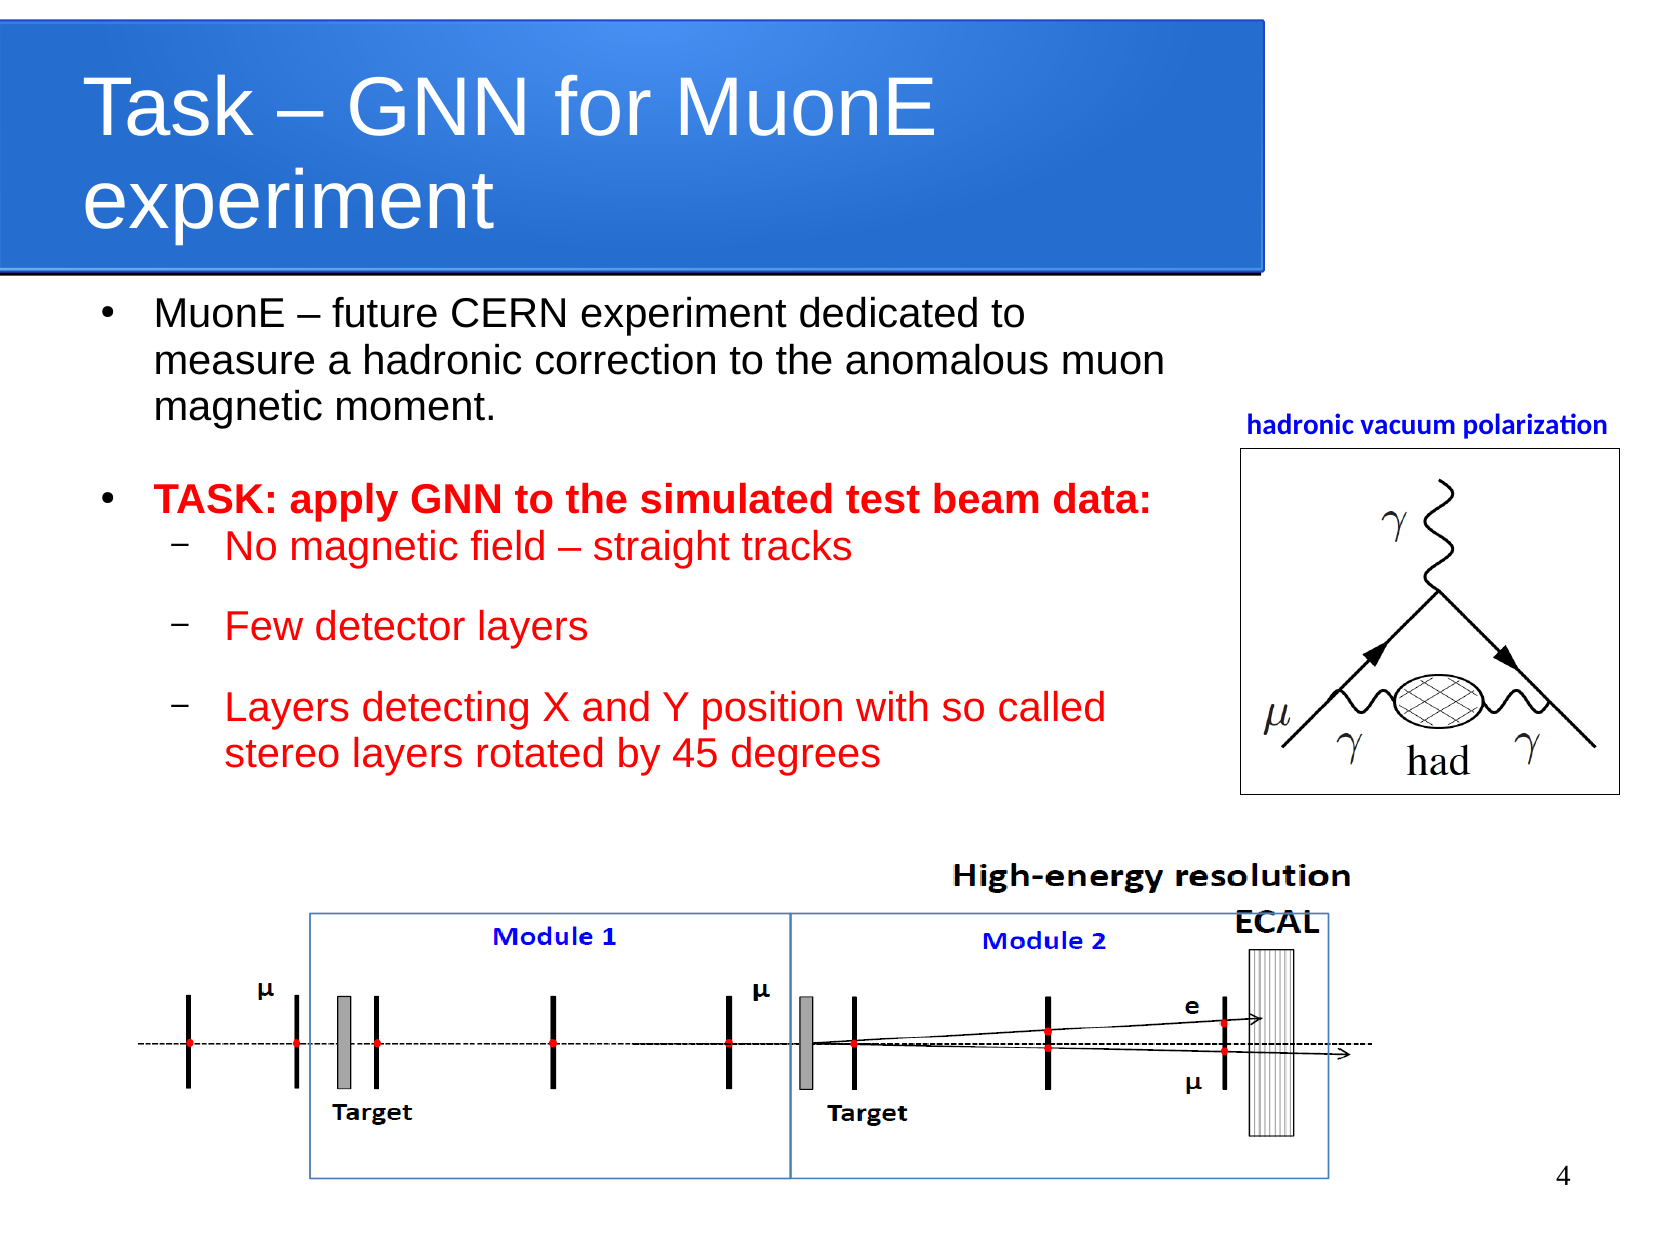

# Task – GNN for MuonE experiment
MuonE – future CERN experiment dedicated to measure a hadronic correction to the anomalous muon magnetic moment.
TASK: apply GNN to the simulated test beam data:
No magnetic field – straight tracks
Few detector layers
Layers detecting X and Y position with so called stereo layers rotated by 45 degrees
hadronic vacuum polarization
4